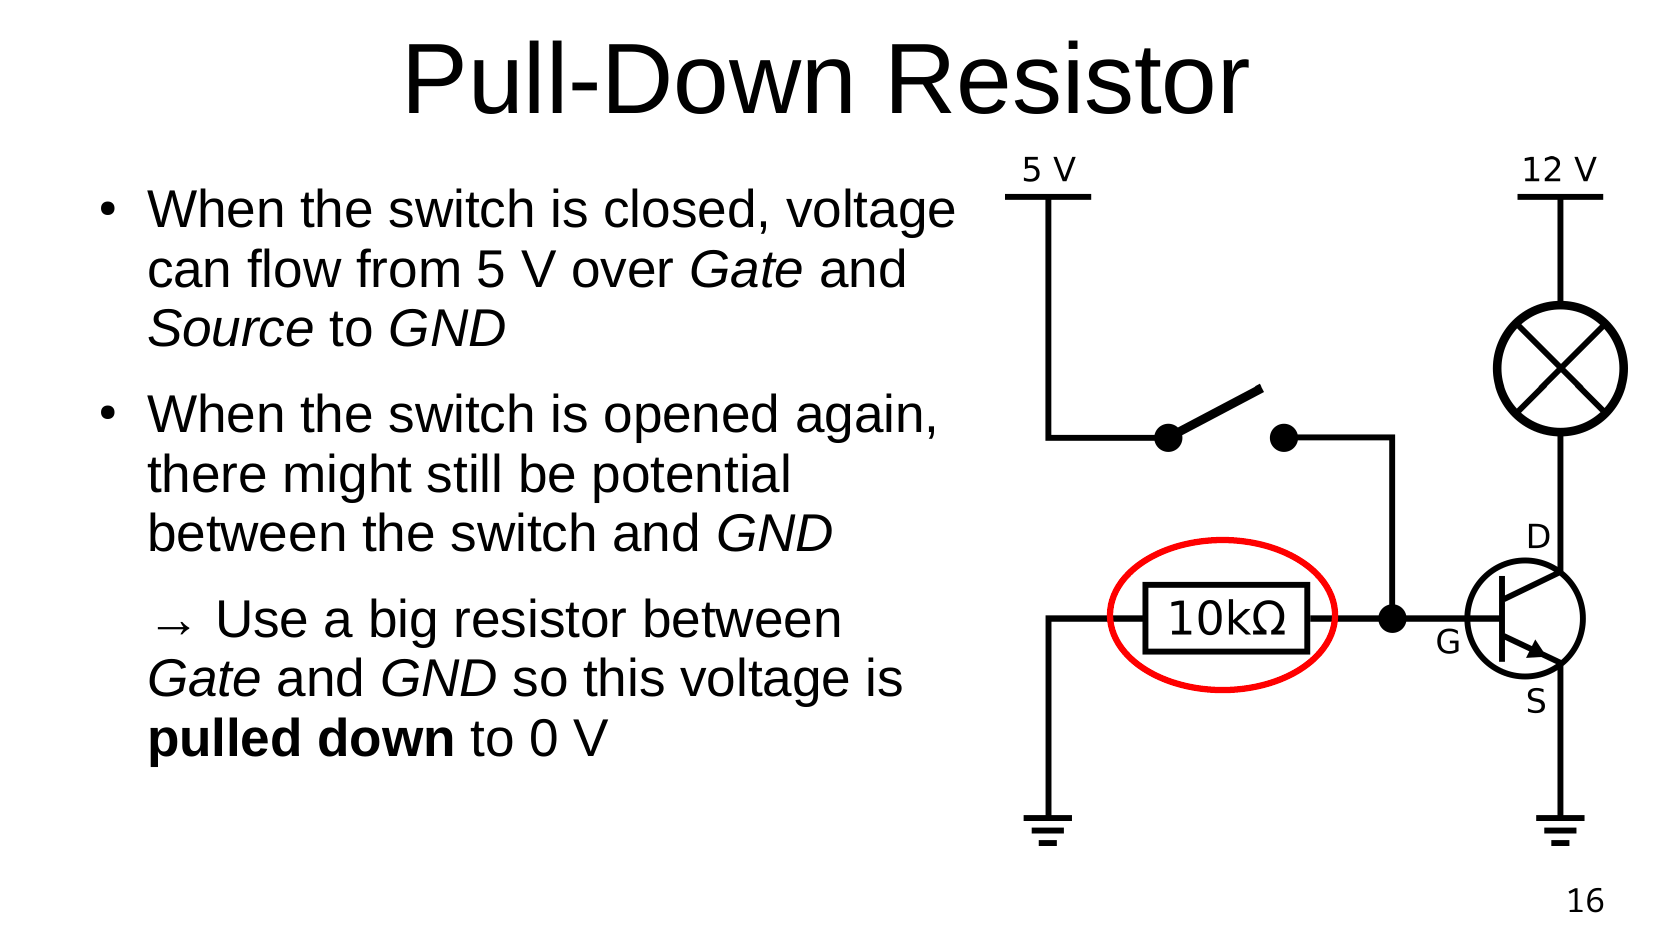

# Pull-Down Resistor
When the switch is closed, voltage can flow from 5 V over Gate and Source to GND
When the switch is opened again, there might still be potential between the switch and GND
→ Use a big resistor between Gate and GND so this voltage is pulled down to 0 V